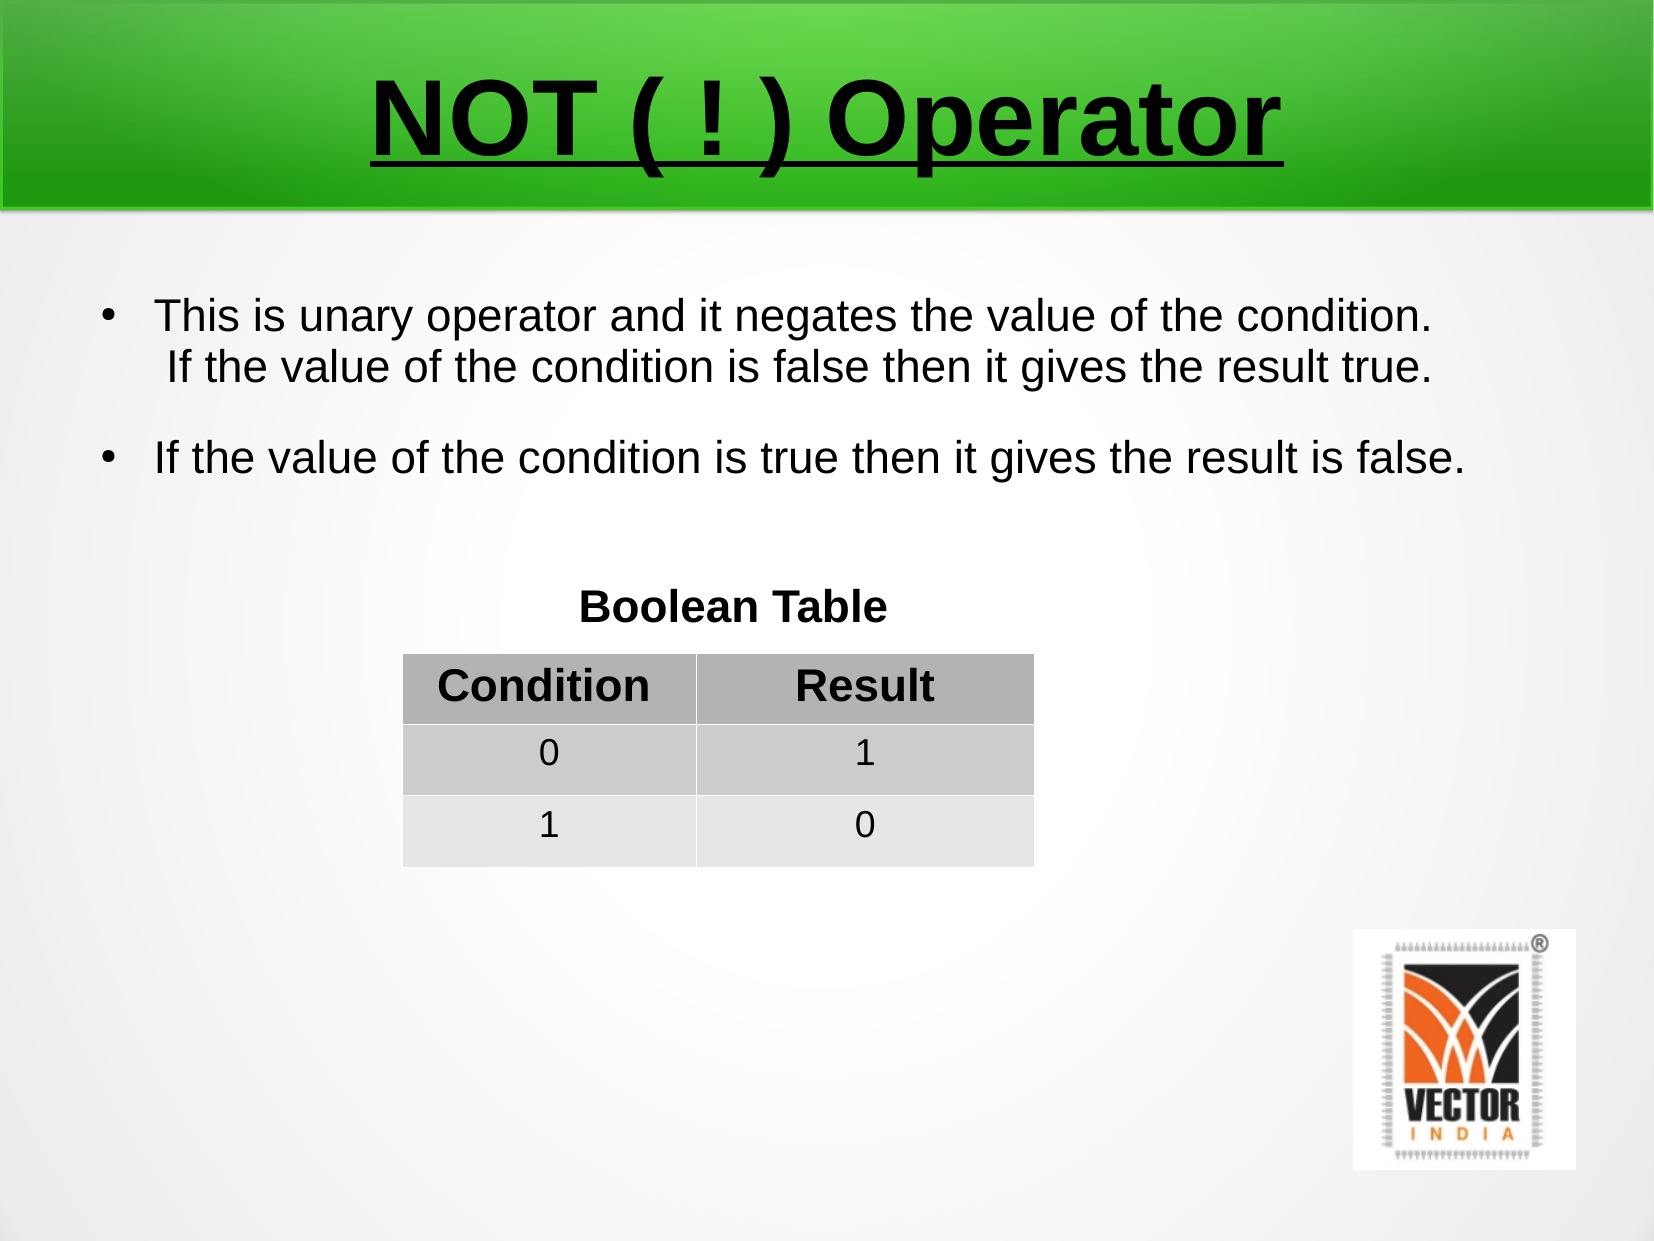

# NOT ( ! ) Operator
This is unary operator and it negates the value of the condition. If the value of the condition is false then it gives the result true.
If the value of the condition is true then it gives the result is false.
Boolean Table
| Condition | Result |
| --- | --- |
| 0 | 1 |
| 1 | 0 |